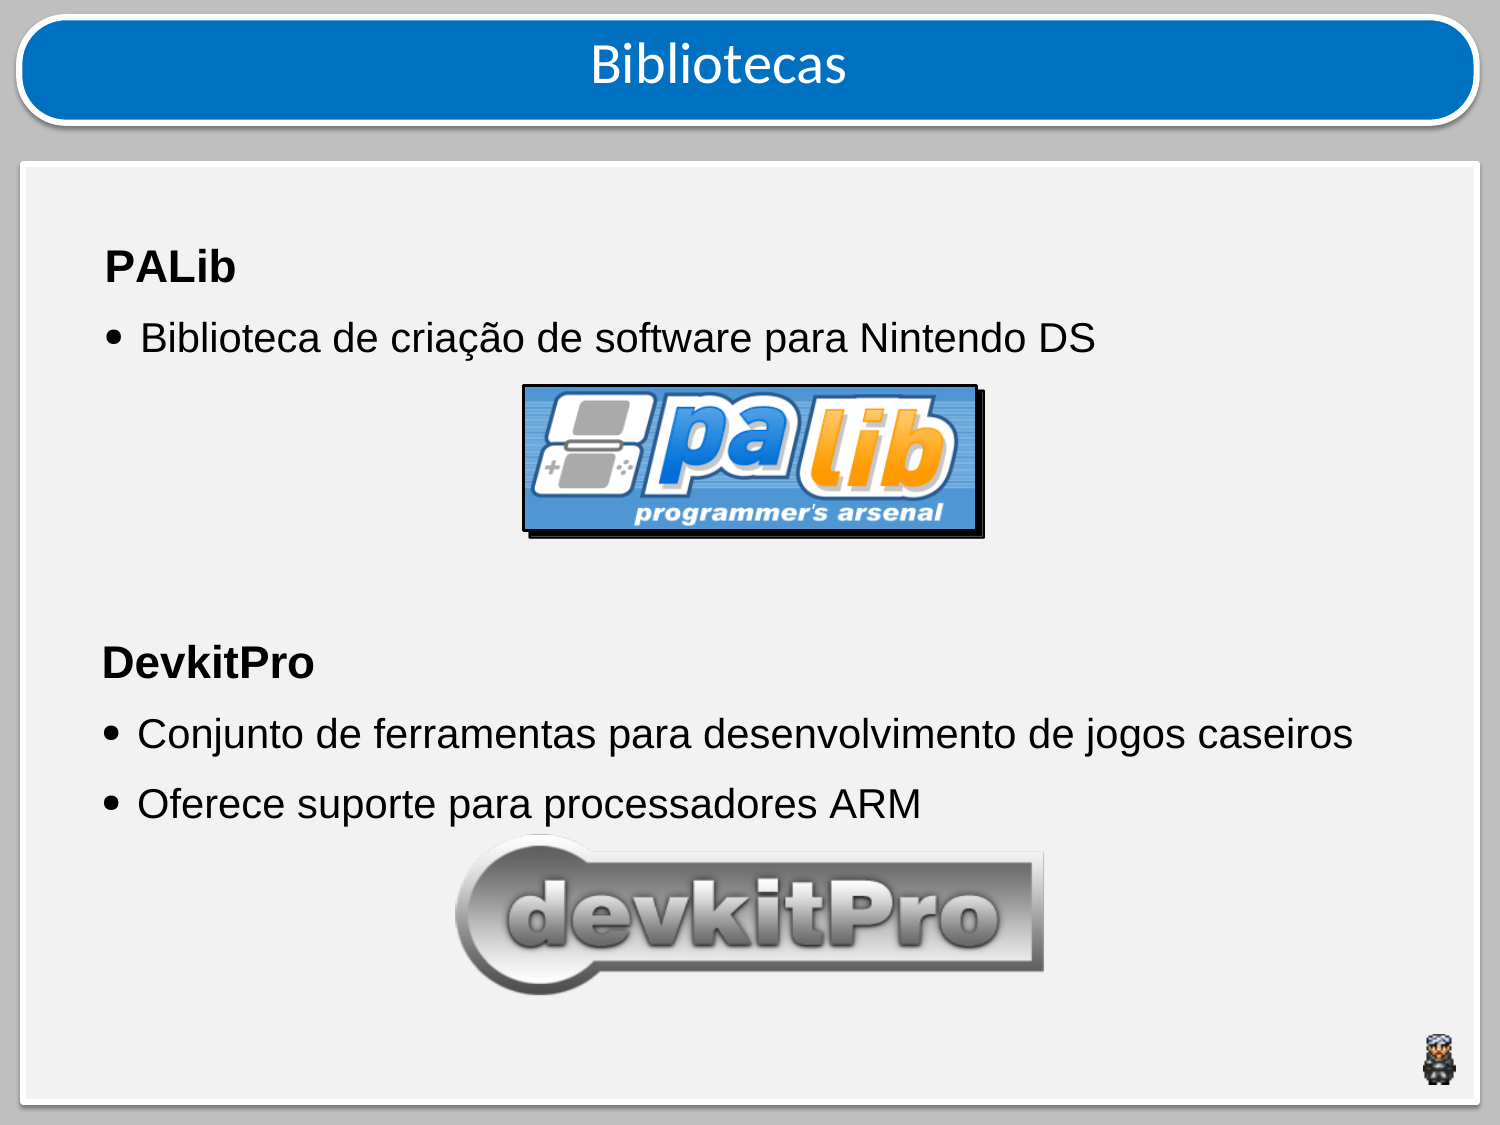

Bibliotecas
PALib
Biblioteca de criação de software para Nintendo DS
DevkitPro
Conjunto de ferramentas para desenvolvimento de jogos caseiros
Oferece suporte para processadores ARM